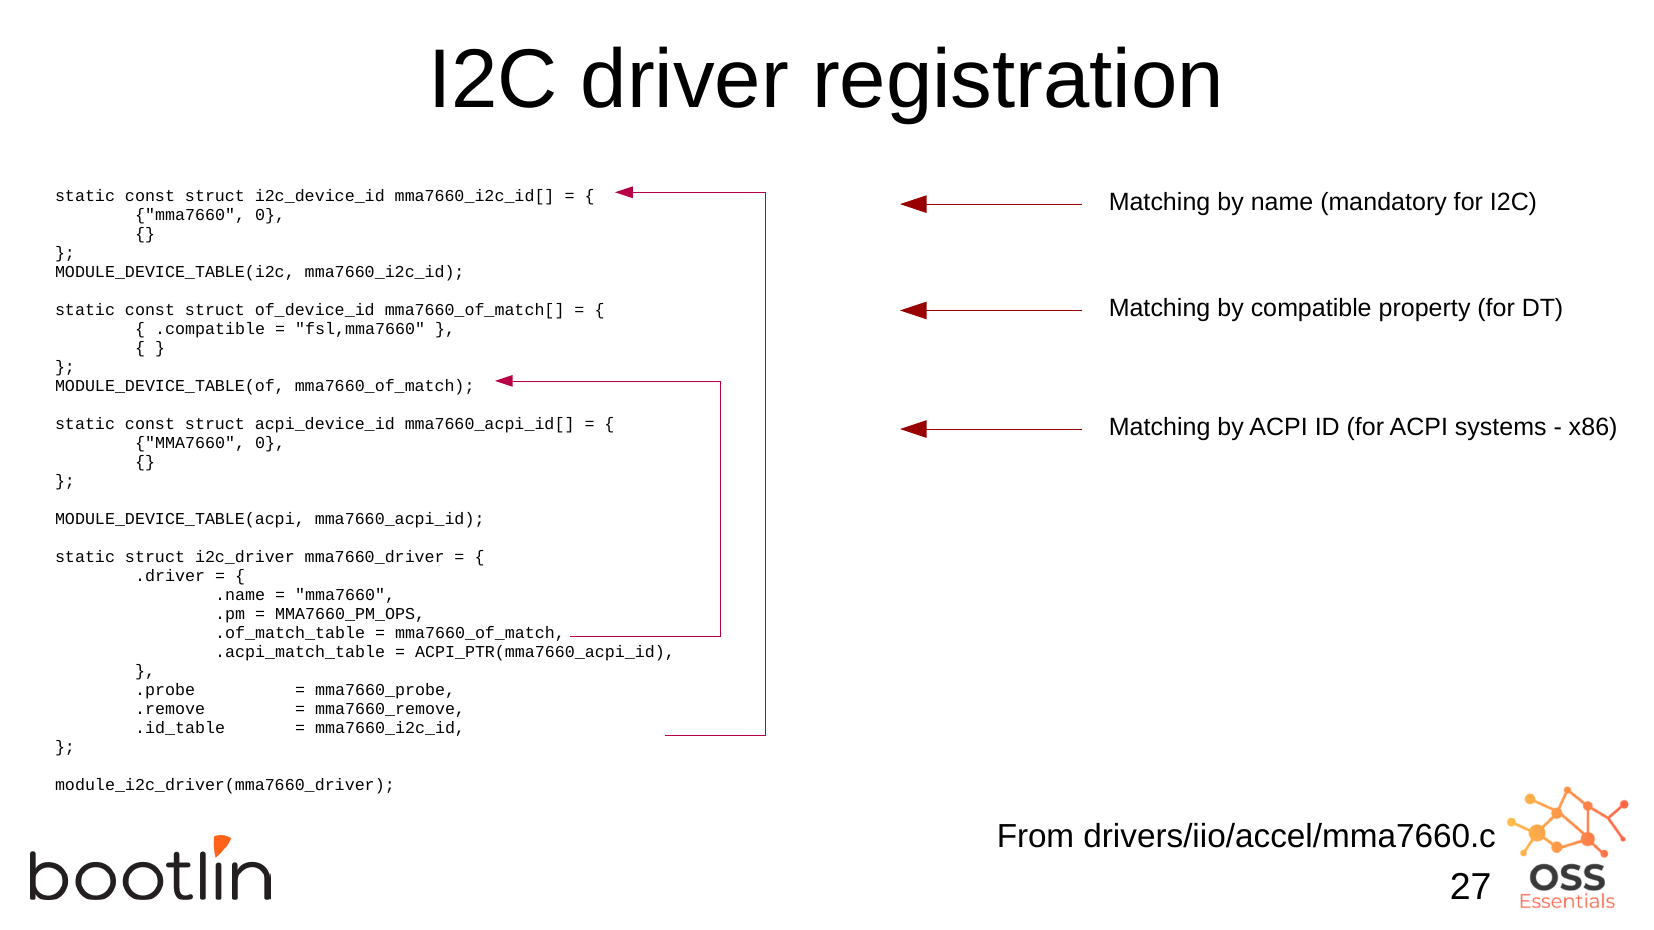

# I2C driver registration
static const struct i2c_device_id mma7660_i2c_id[] = {
 {"mma7660", 0},
 {}
};
MODULE_DEVICE_TABLE(i2c, mma7660_i2c_id);
static const struct of_device_id mma7660_of_match[] = {
 { .compatible = "fsl,mma7660" },
 { }
};
MODULE_DEVICE_TABLE(of, mma7660_of_match);
static const struct acpi_device_id mma7660_acpi_id[] = {
 {"MMA7660", 0},
 {}
};
MODULE_DEVICE_TABLE(acpi, mma7660_acpi_id);
static struct i2c_driver mma7660_driver = {
 .driver = {
 .name = "mma7660",
 .pm = MMA7660_PM_OPS,
 .of_match_table = mma7660_of_match,
 .acpi_match_table = ACPI_PTR(mma7660_acpi_id),
 },
 .probe = mma7660_probe,
 .remove = mma7660_remove,
 .id_table = mma7660_i2c_id,
};
module_i2c_driver(mma7660_driver);
Matching by name (mandatory for I2C)
Matching by compatible property (for DT)
Matching by ACPI ID (for ACPI systems - x86)
From drivers/iio/accel/mma7660.c